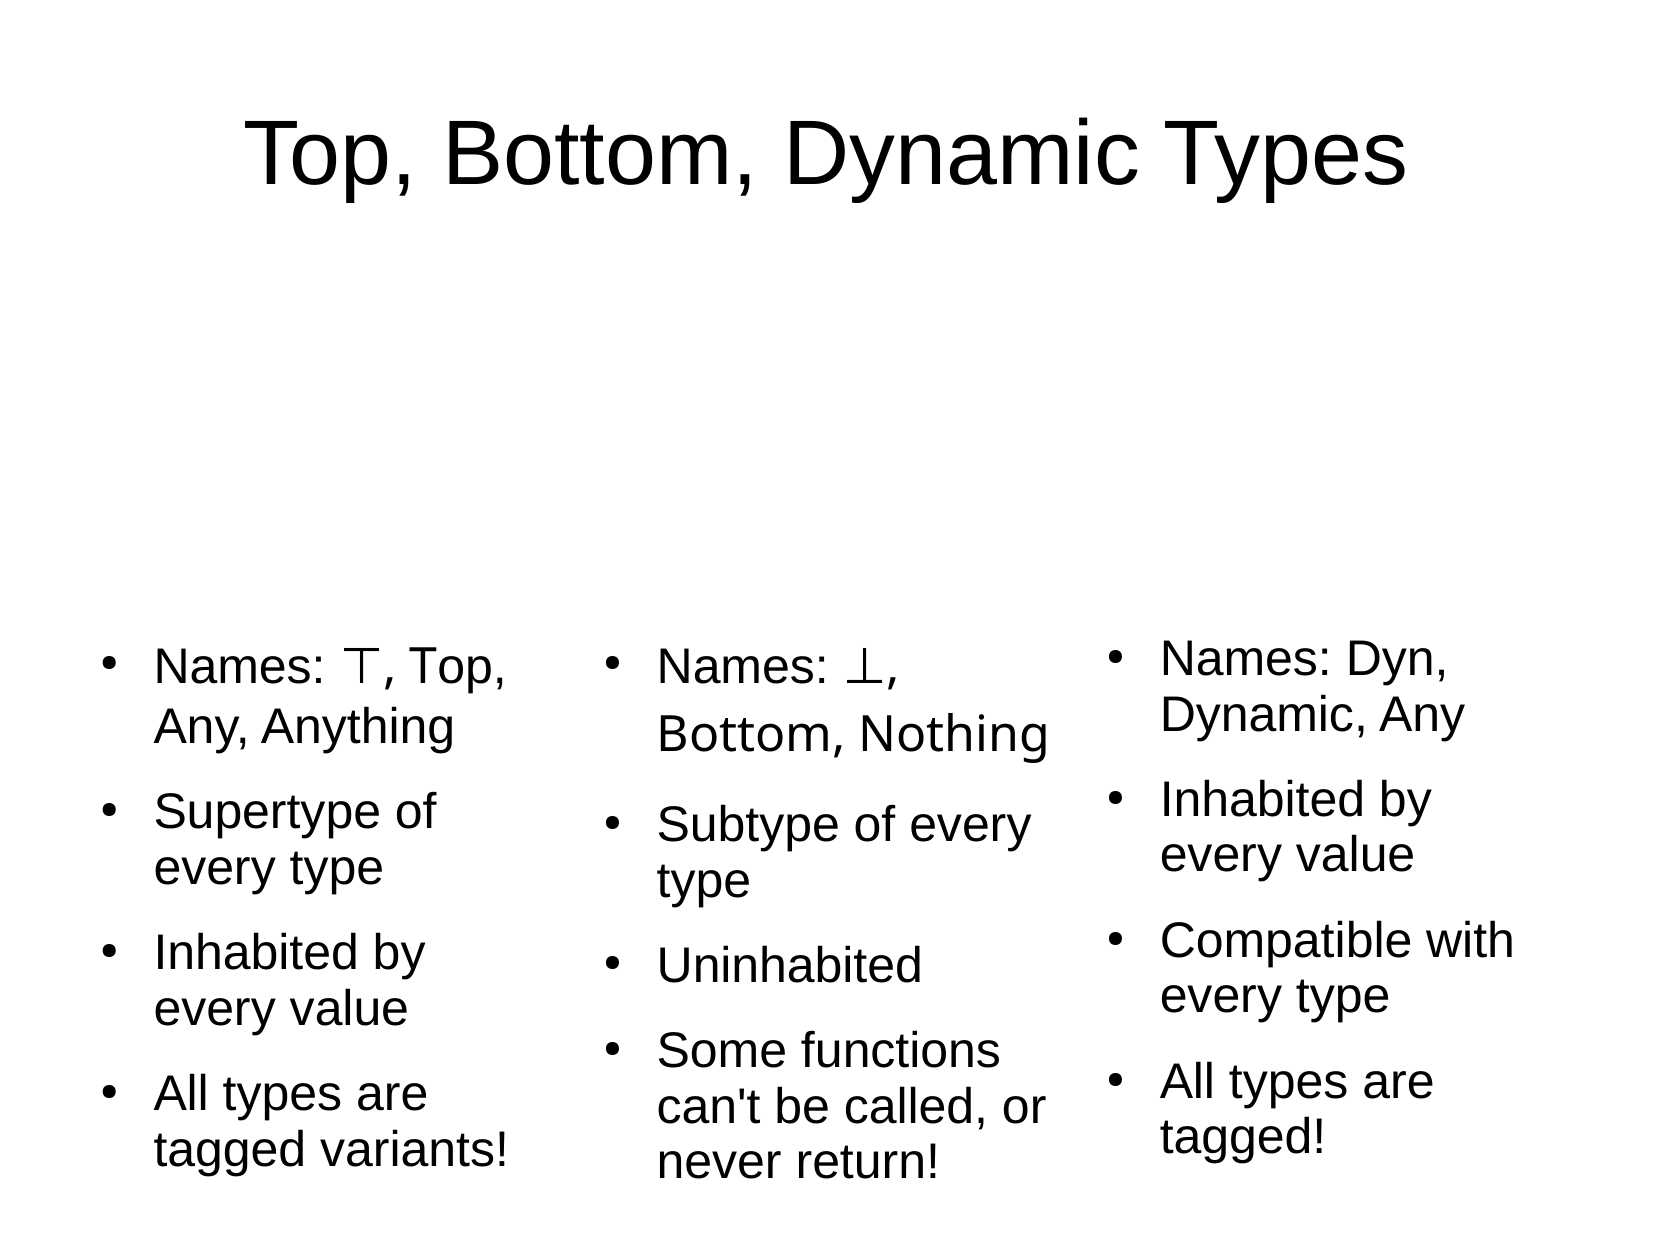

# Top, Bottom, Dynamic Types
Names: ⊤, Top, Any, Anything
Supertype of every type
Inhabited by every value
All types are tagged variants!
Names: ⊥, Bottom, Nothing
Subtype of every type
Uninhabited
Some functions can't be called, or never return!
Names: Dyn, Dynamic, Any
Inhabited by every value
Compatible with every type
All types are tagged!